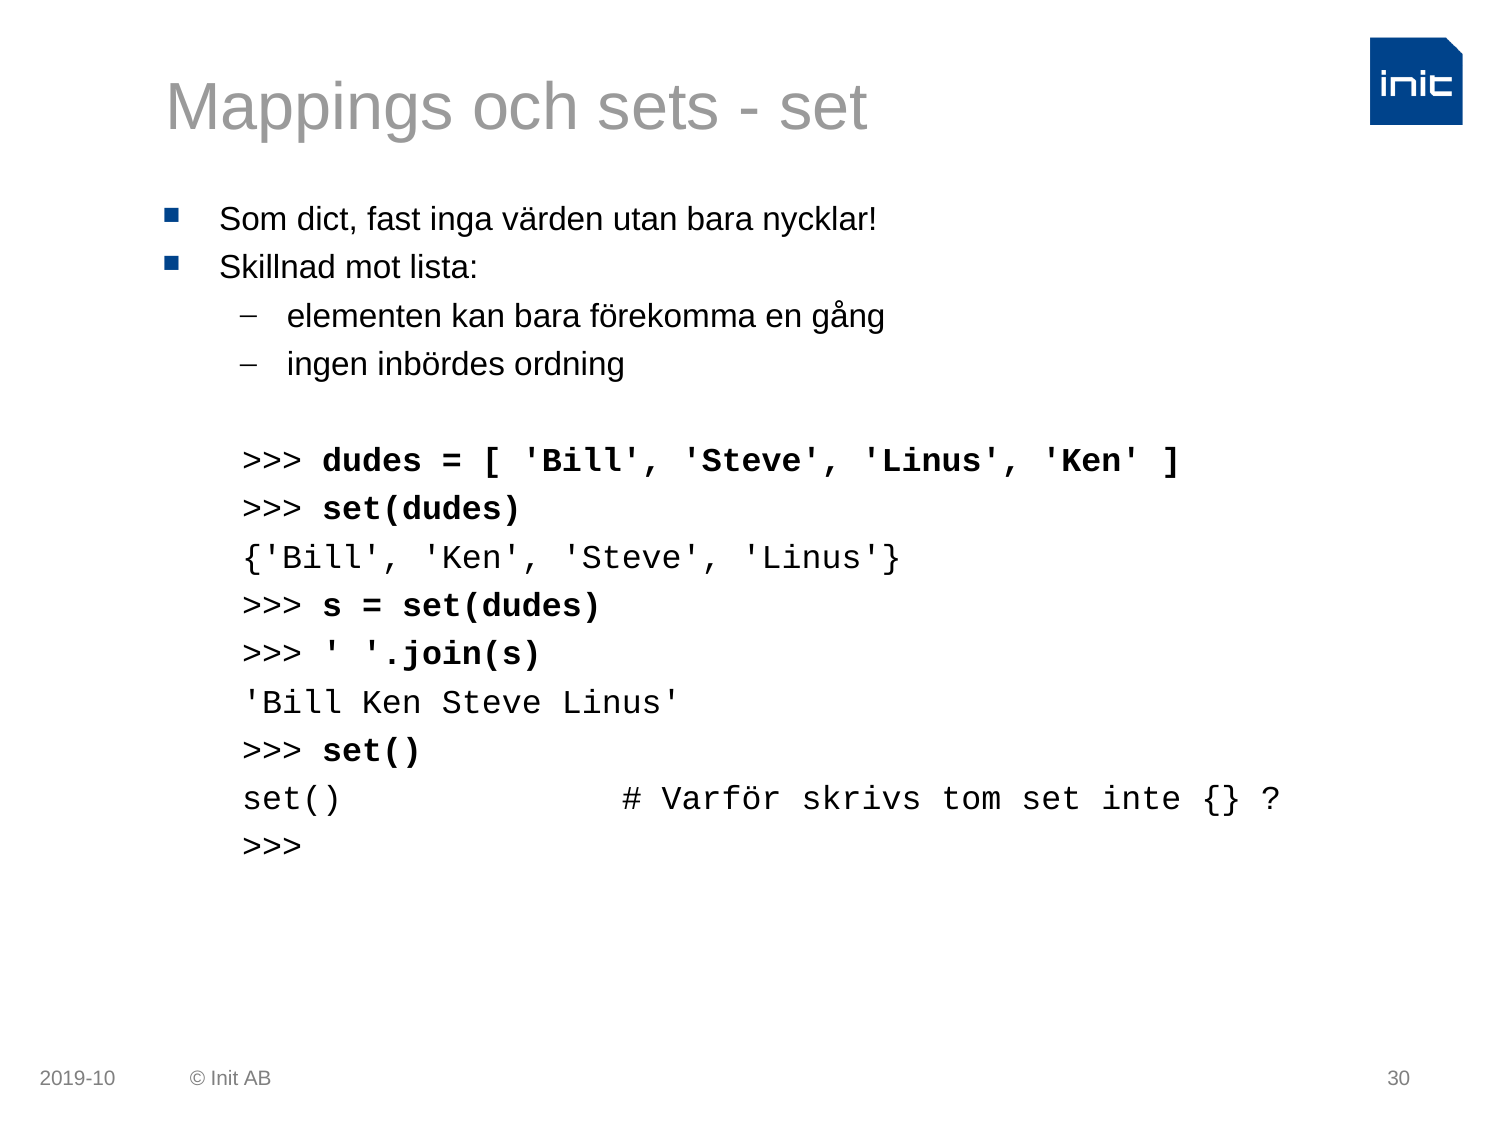

Mappings och sets - set
Som dict, fast inga värden utan bara nycklar!
Skillnad mot lista:
elementen kan bara förekomma en gång
ingen inbördes ordning
>>> dudes = [ 'Bill', 'Steve', 'Linus', 'Ken' ]
>>> set(dudes)
{'Bill', 'Ken', 'Steve', 'Linus'}
>>> s = set(dudes)
>>> ' '.join(s)
'Bill Ken Steve Linus'
>>> set()
set() # Varför skrivs tom set inte {} ?
>>>
2019-10
© Init AB